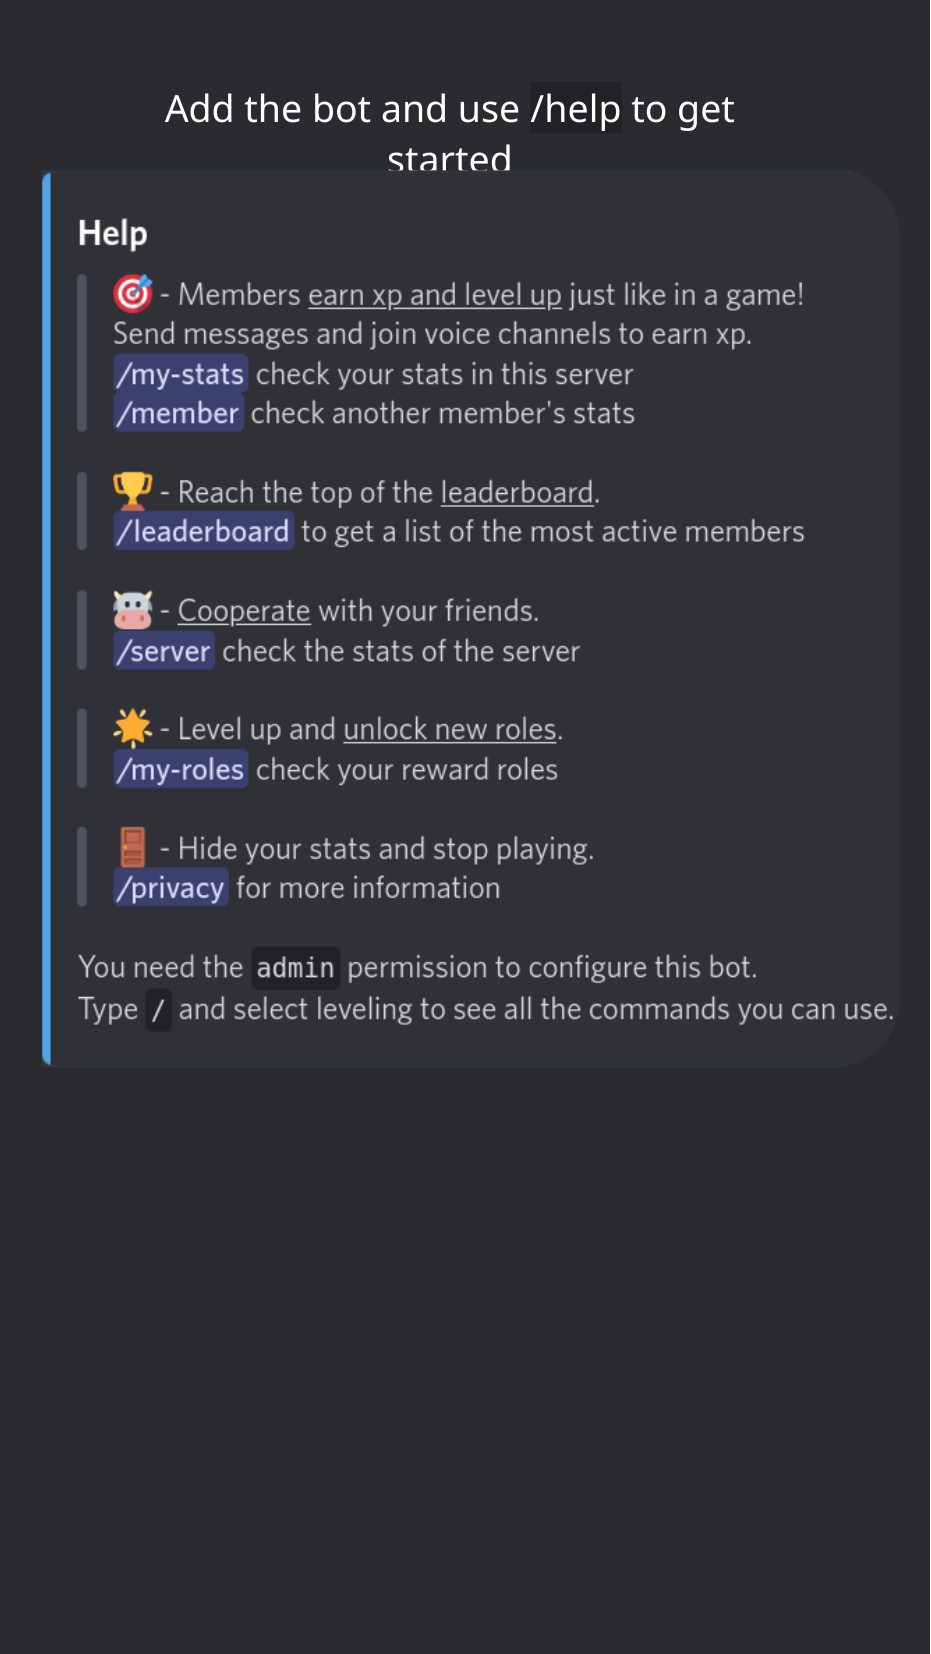

Add the bot and use /help to get started